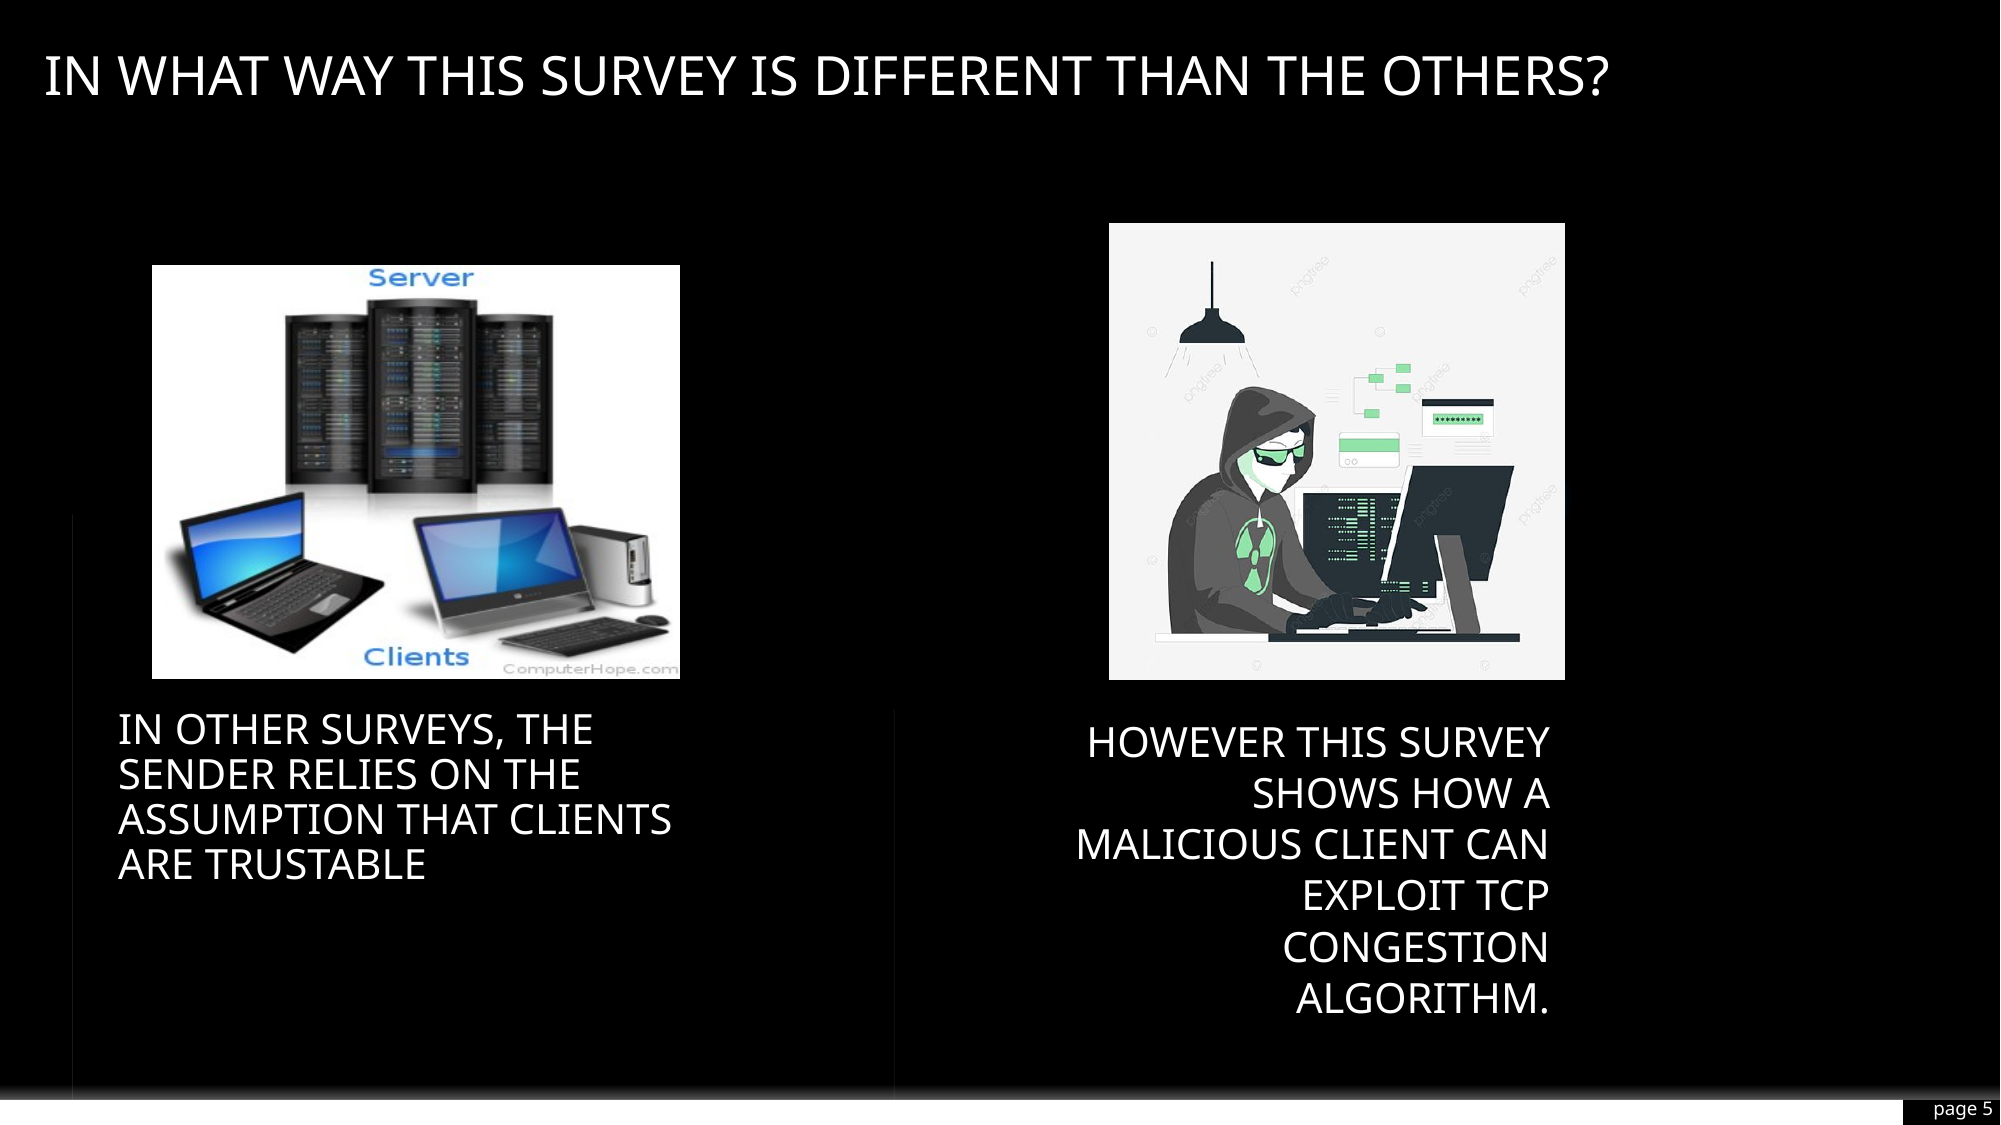

IN WHAT WAY THIS SURVEY IS DIFFERENT THAN THE OTHERS?
# IN OTHER SURVEYS, THE SENDER RELIES ON THE ASSUMPTION THAT CLIENTS ARE TRUSTABLE
HOWEVER THIS SURVEY SHOWS HOW A MALICIOUS CLIENT CAN EXPLOIT TCP CONGESTION ALGORITHM.
page